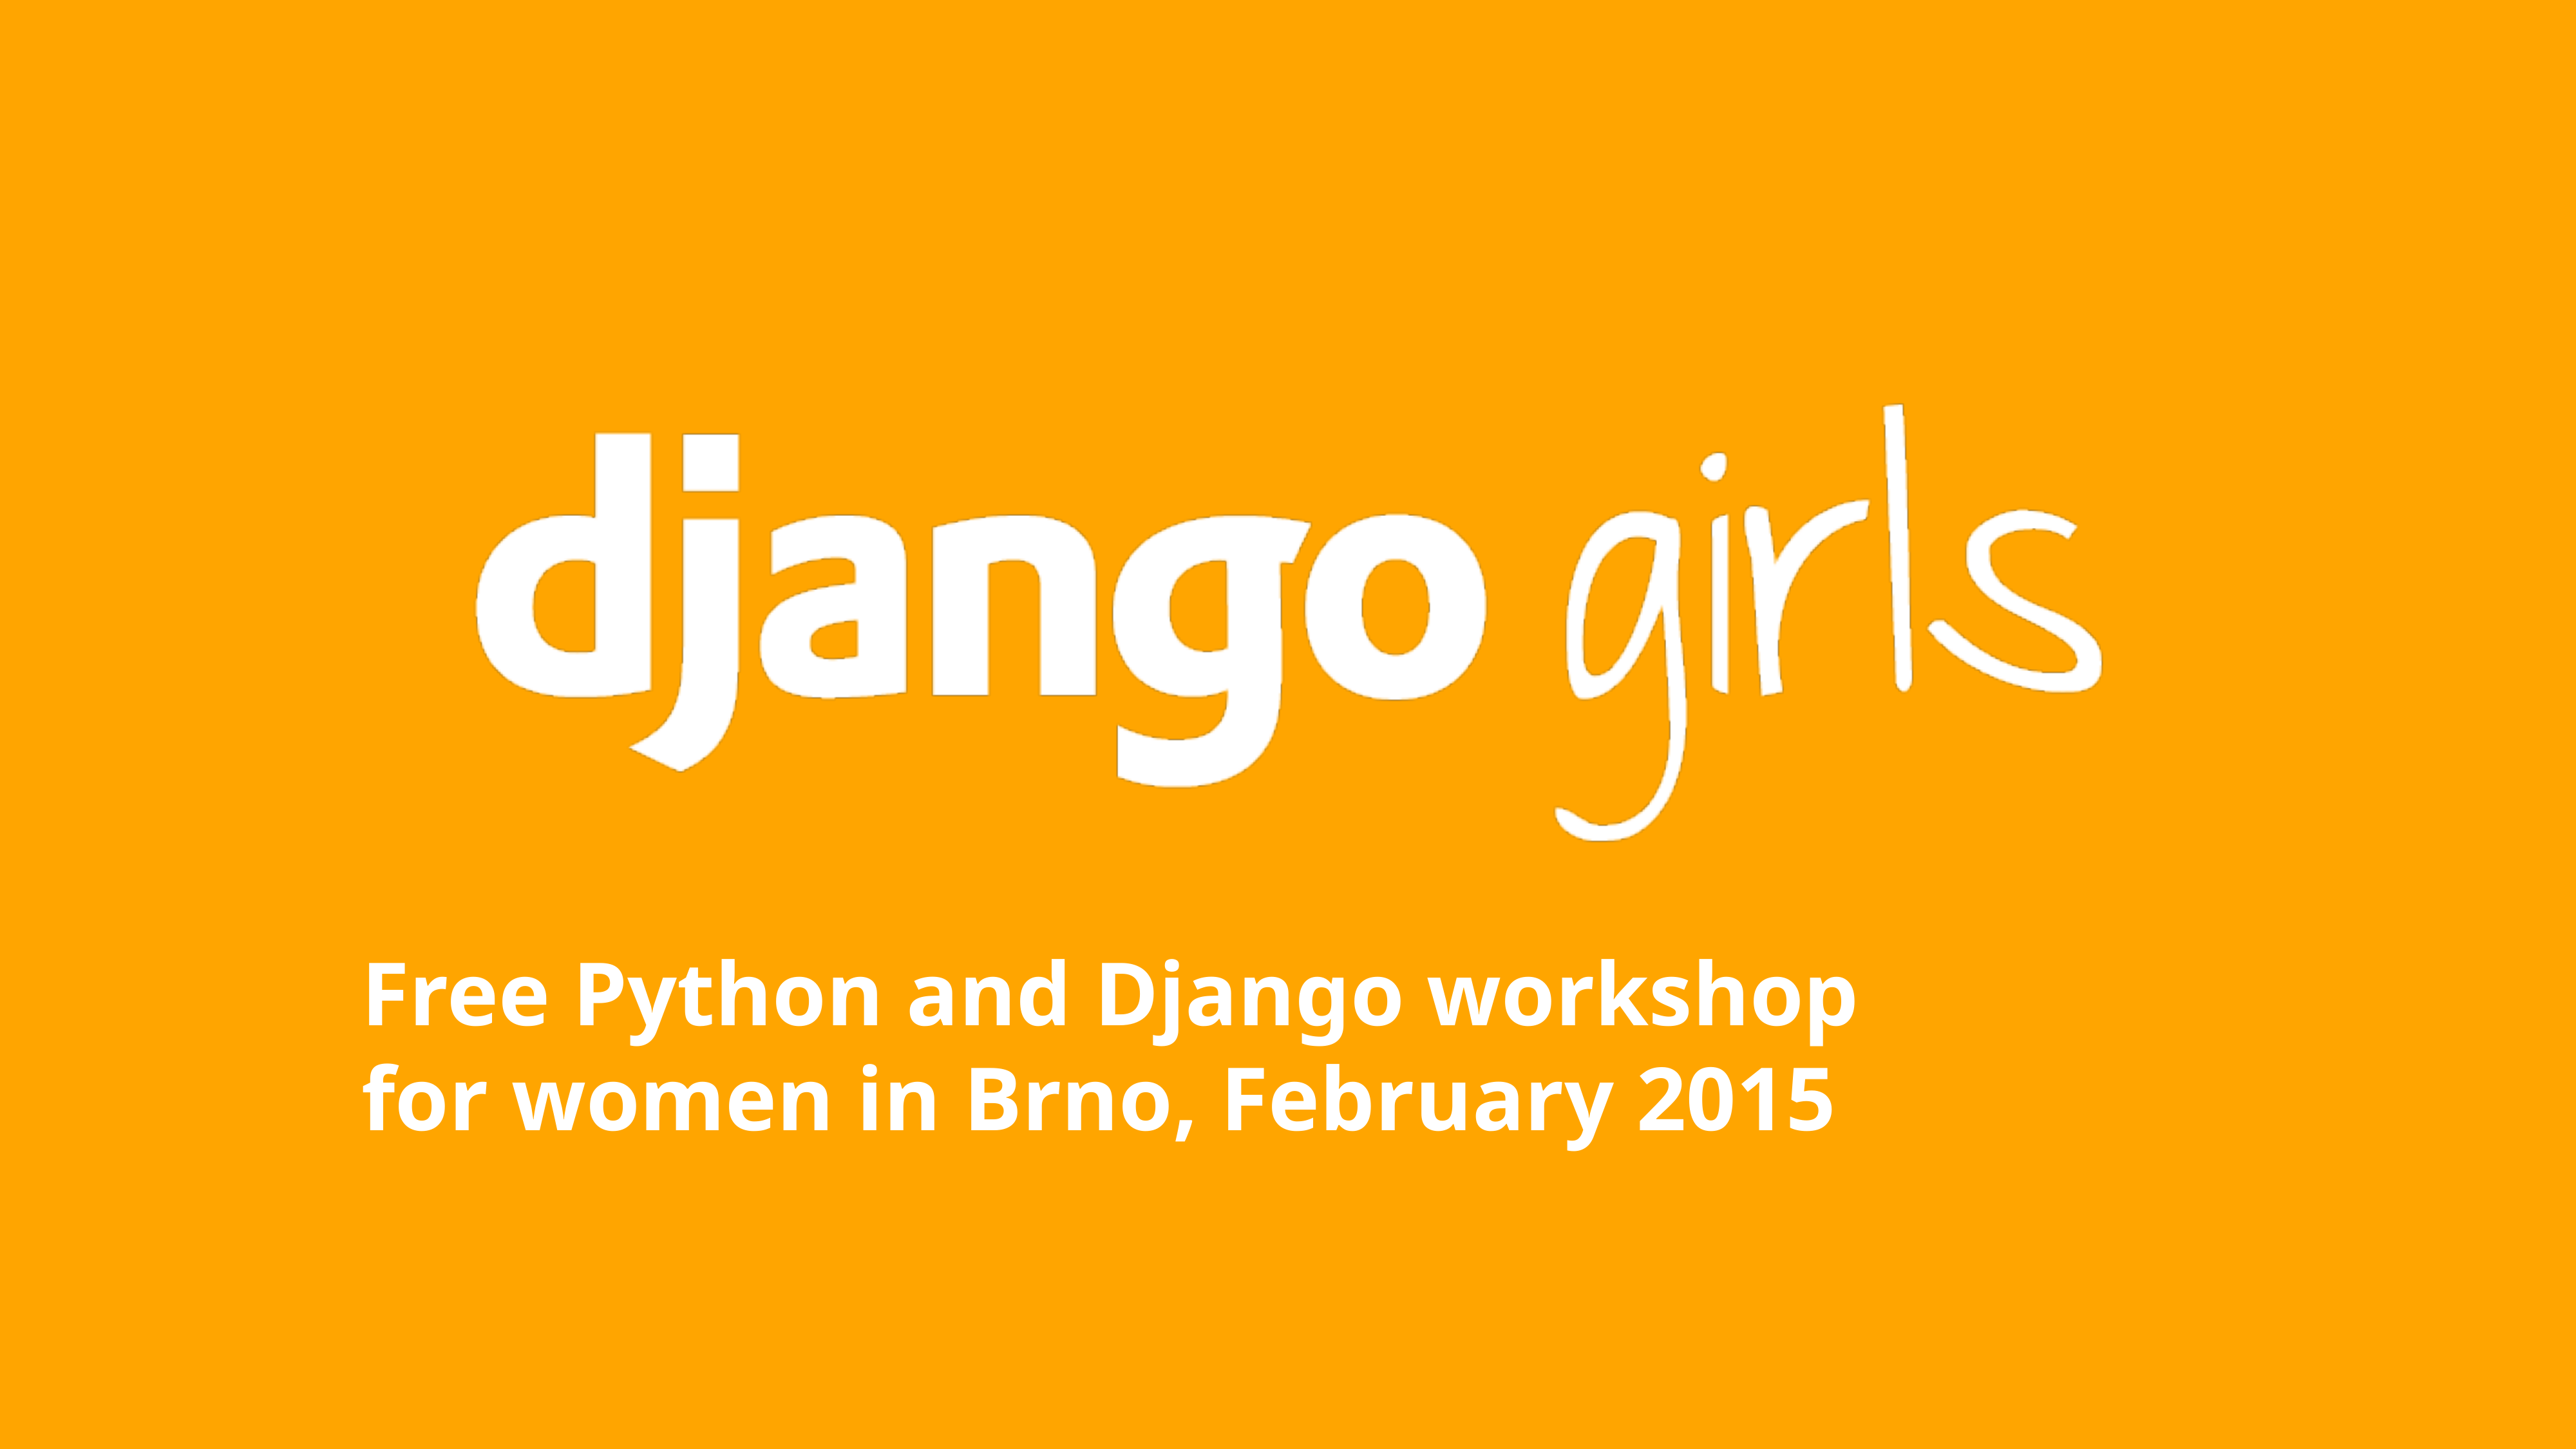

Free Python and Django workshop
for women in Brno, February 2015